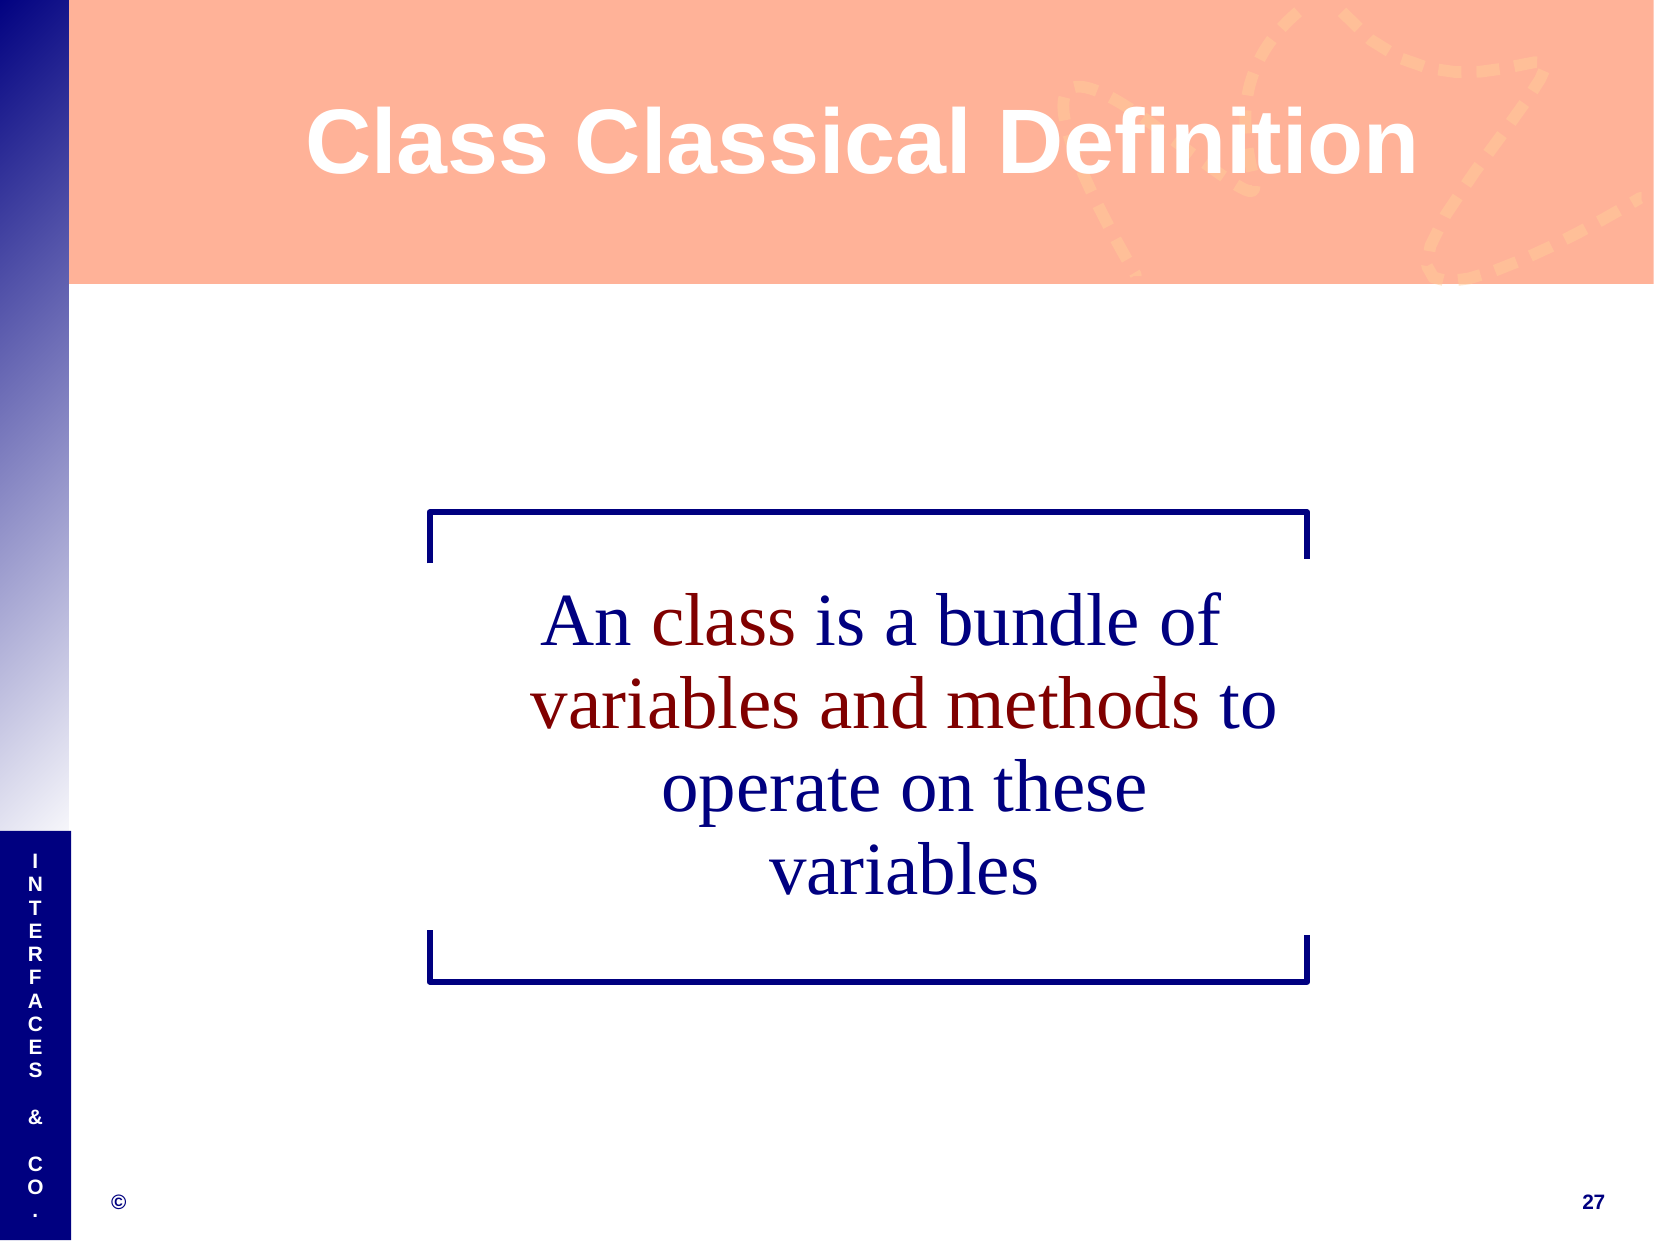

# Class Classical Definition
An class is a bundle of variables and methods to operate on these variables
I
N
T
E
R
F
A
C
E
S
&
C
O
.